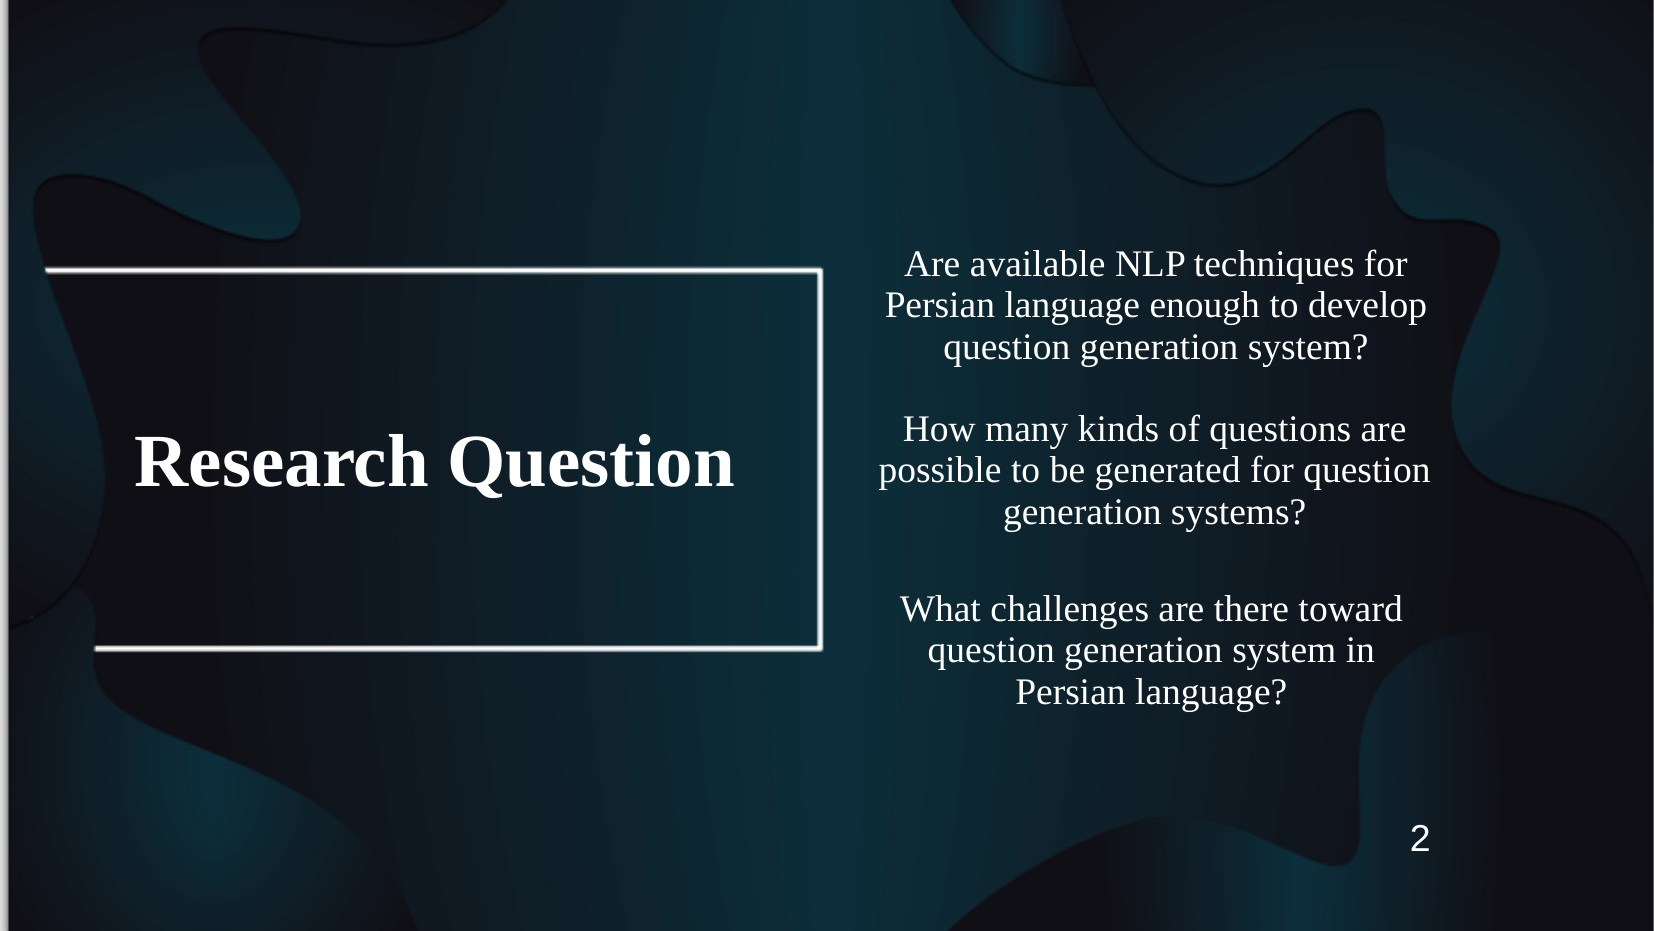

Are available NLP techniques for Persian language enough to develop question generation system?
How many kinds of questions are possible to be generated for question generation systems?
Research Question
What challenges are there toward question generation system in Persian language?
2
3